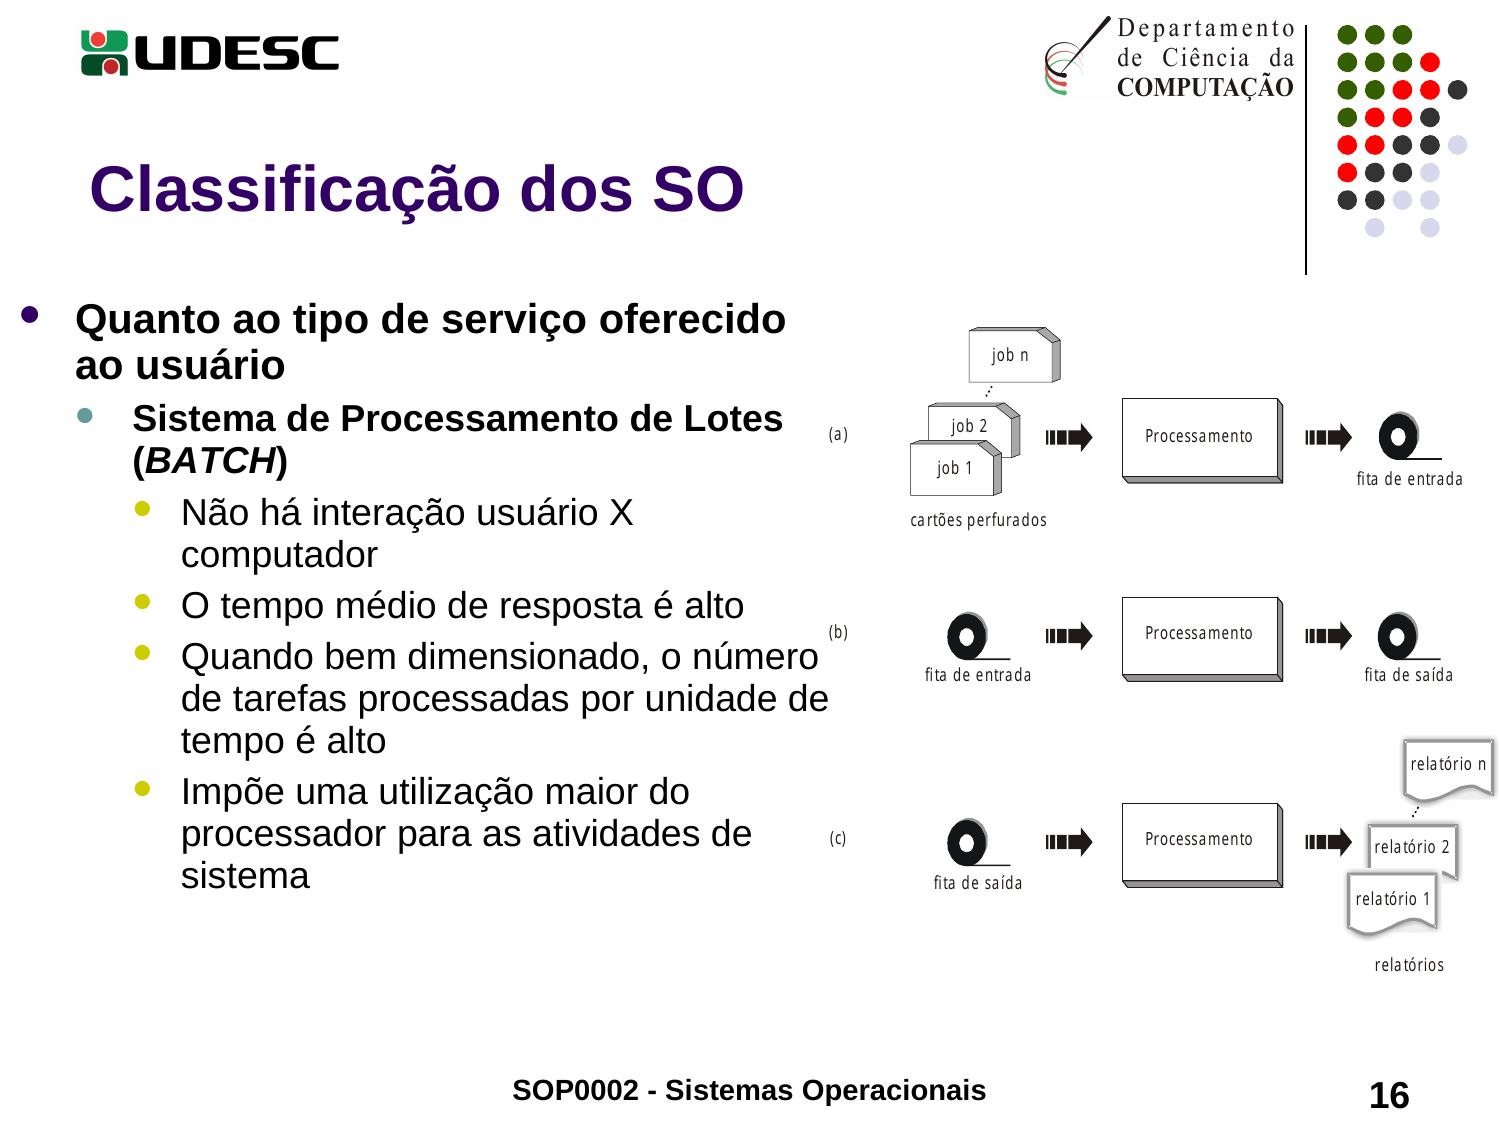

# Classificação dos SO
Quanto ao tipo de serviço oferecido ao usuário
Sistema de Processamento de Lotes (BATCH)
Não há interação usuário X computador
O tempo médio de resposta é alto
Quando bem dimensionado, o número de tarefas processadas por unidade de tempo é alto
Impõe uma utilização maior do processador para as atividades de sistema
16